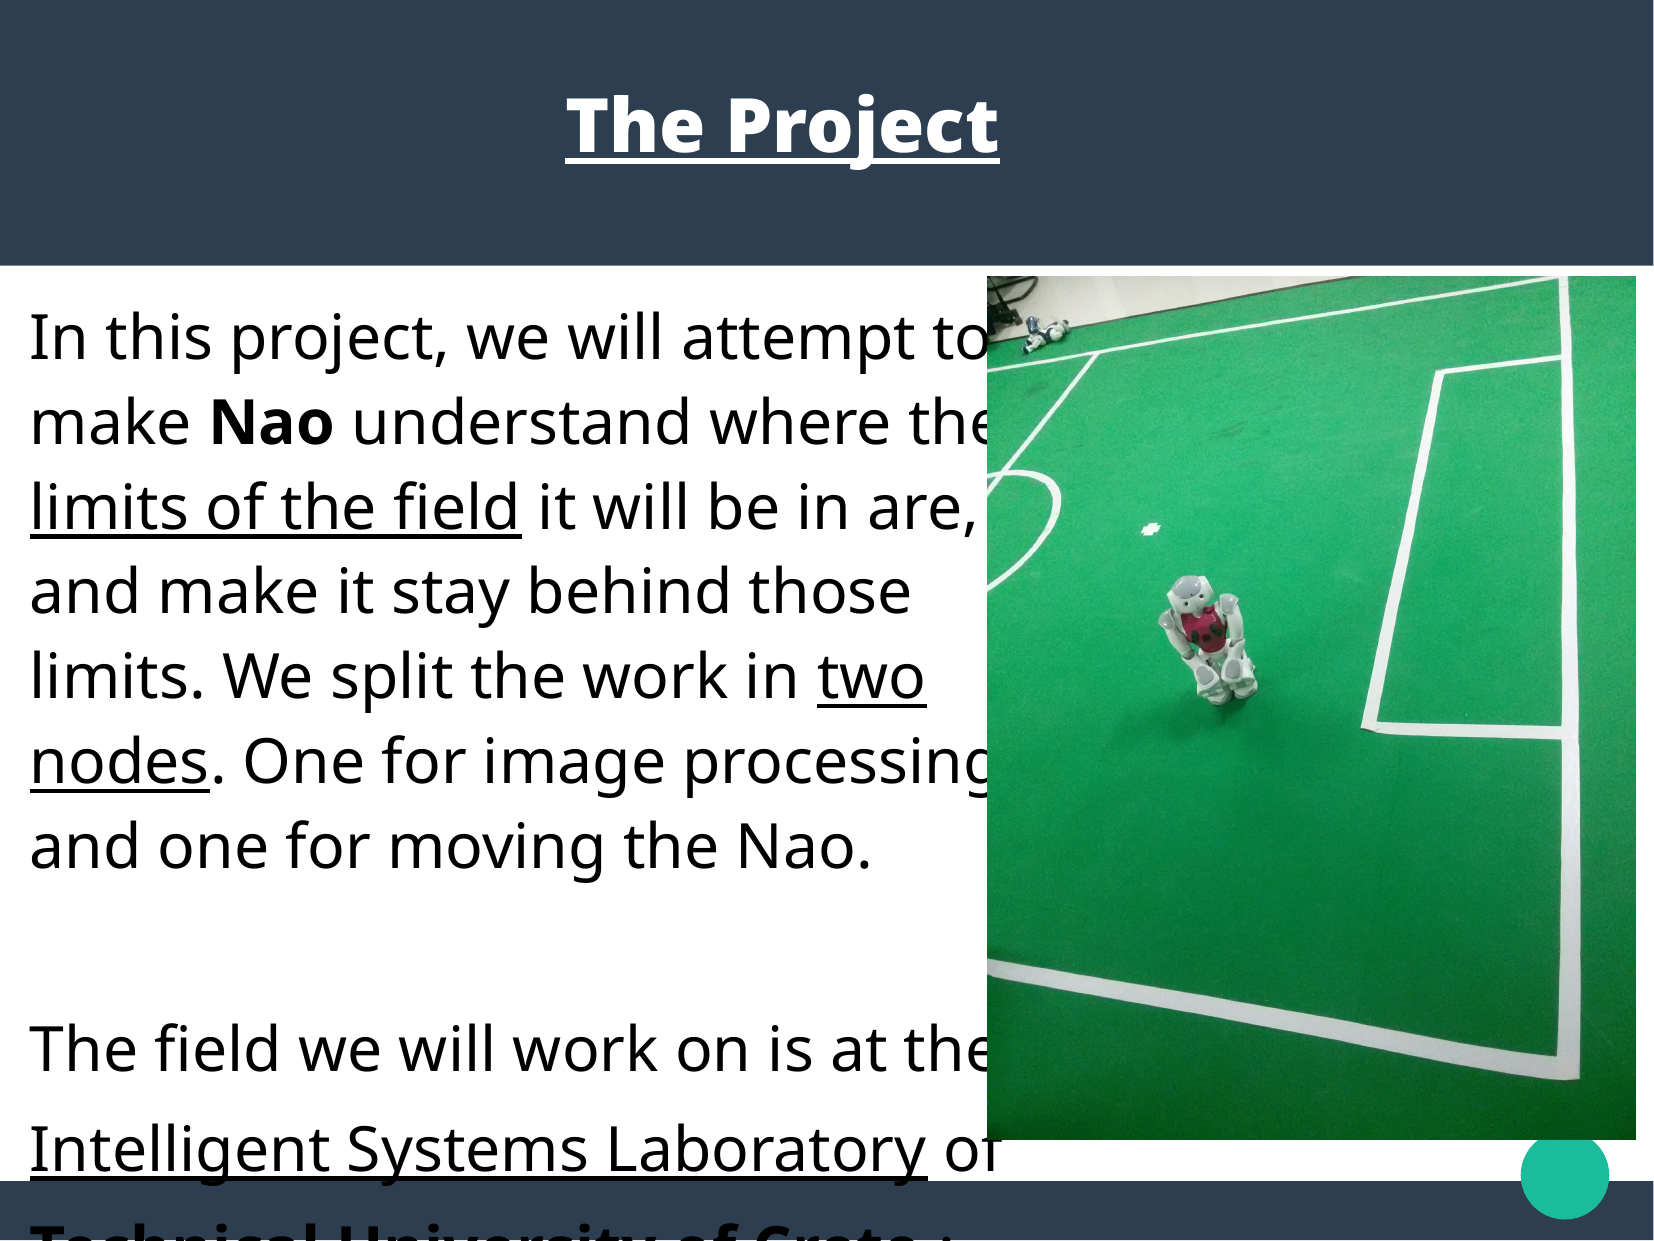

# The Project
In this project, we will attempt to
make Nao understand where the
limits of the field it will be in are,
and make it stay behind those
limits. We split the work in two
nodes. One for image processing
and one for moving the Nao.
The field we will work on is at the
Intelligent Systems Laboratory of
Technical University of Crete :